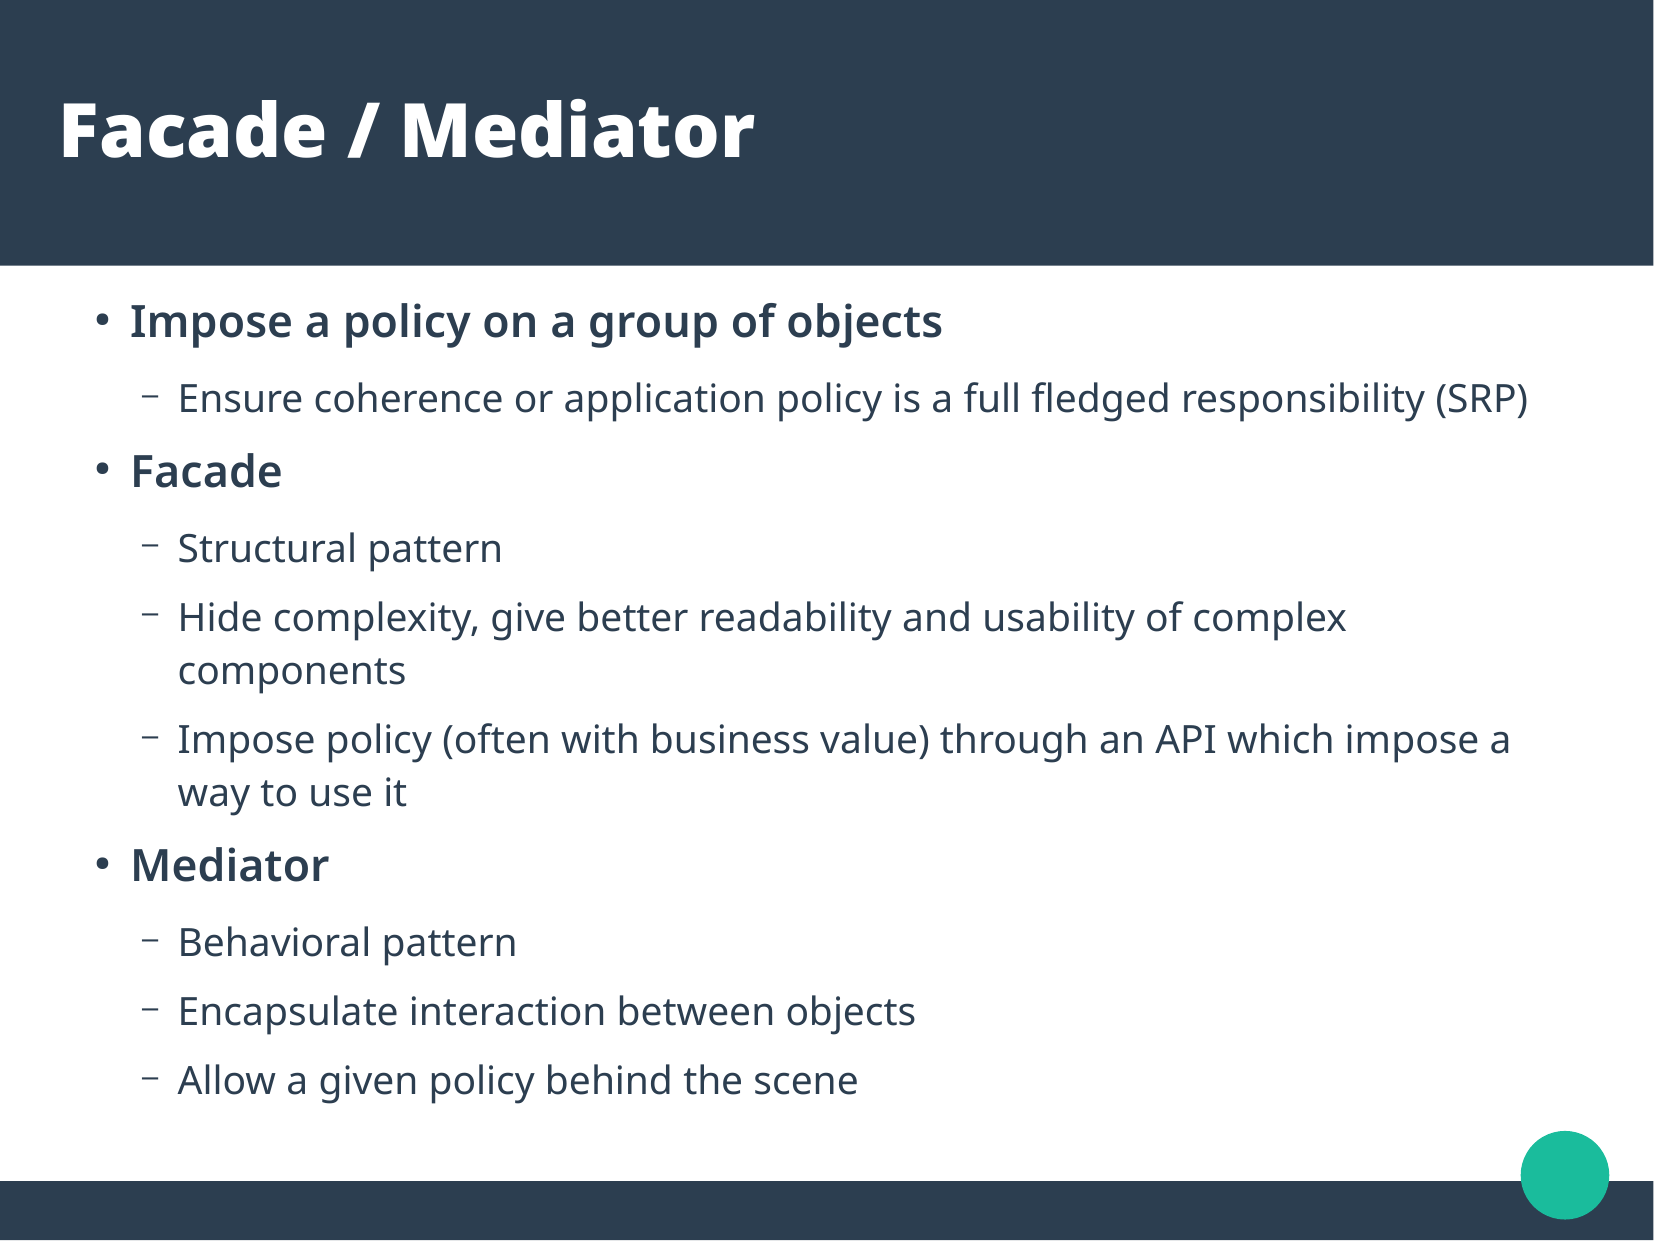

# Facade / Mediator
Impose a policy on a group of objects
Ensure coherence or application policy is a full fledged responsibility (SRP)
Facade
Structural pattern
Hide complexity, give better readability and usability of complex components
Impose policy (often with business value) through an API which impose a way to use it
Mediator
Behavioral pattern
Encapsulate interaction between objects
Allow a given policy behind the scene